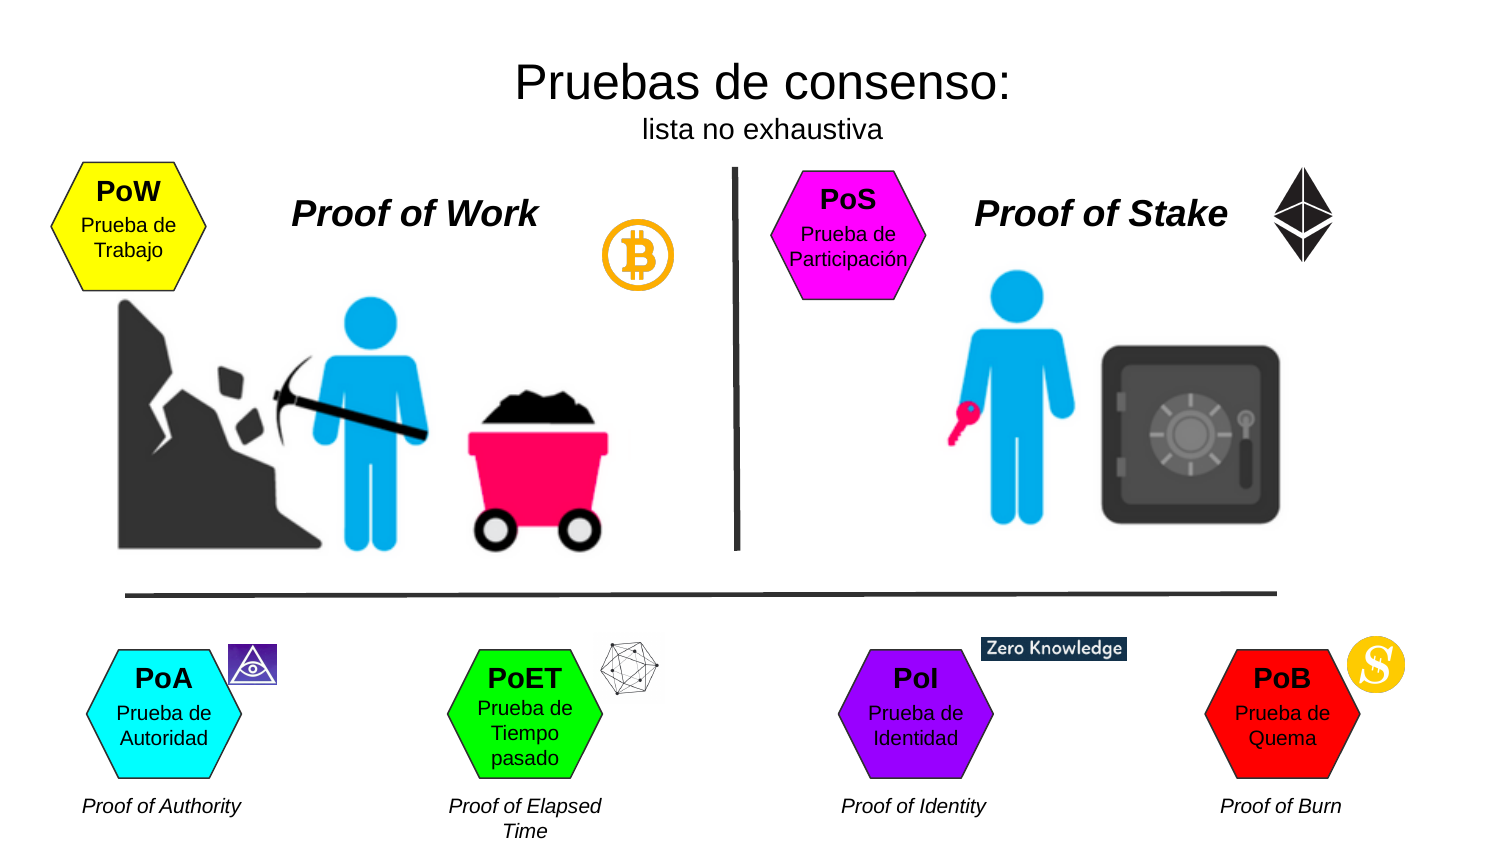

Pruebas de consenso: lista no exhaustiva
#
PoW
Prueba de Trabajo
PoS
Prueba de Participación
Proof of Work
Proof of Stake
PoA
Prueba de Autoridad
PoET
Prueba de Tiempo pasado
PoI
Prueba de Identidad
PoB
Prueba de Quema
Proof of Authority
Proof of Elapsed Time
Proof of Identity
Proof of Burn